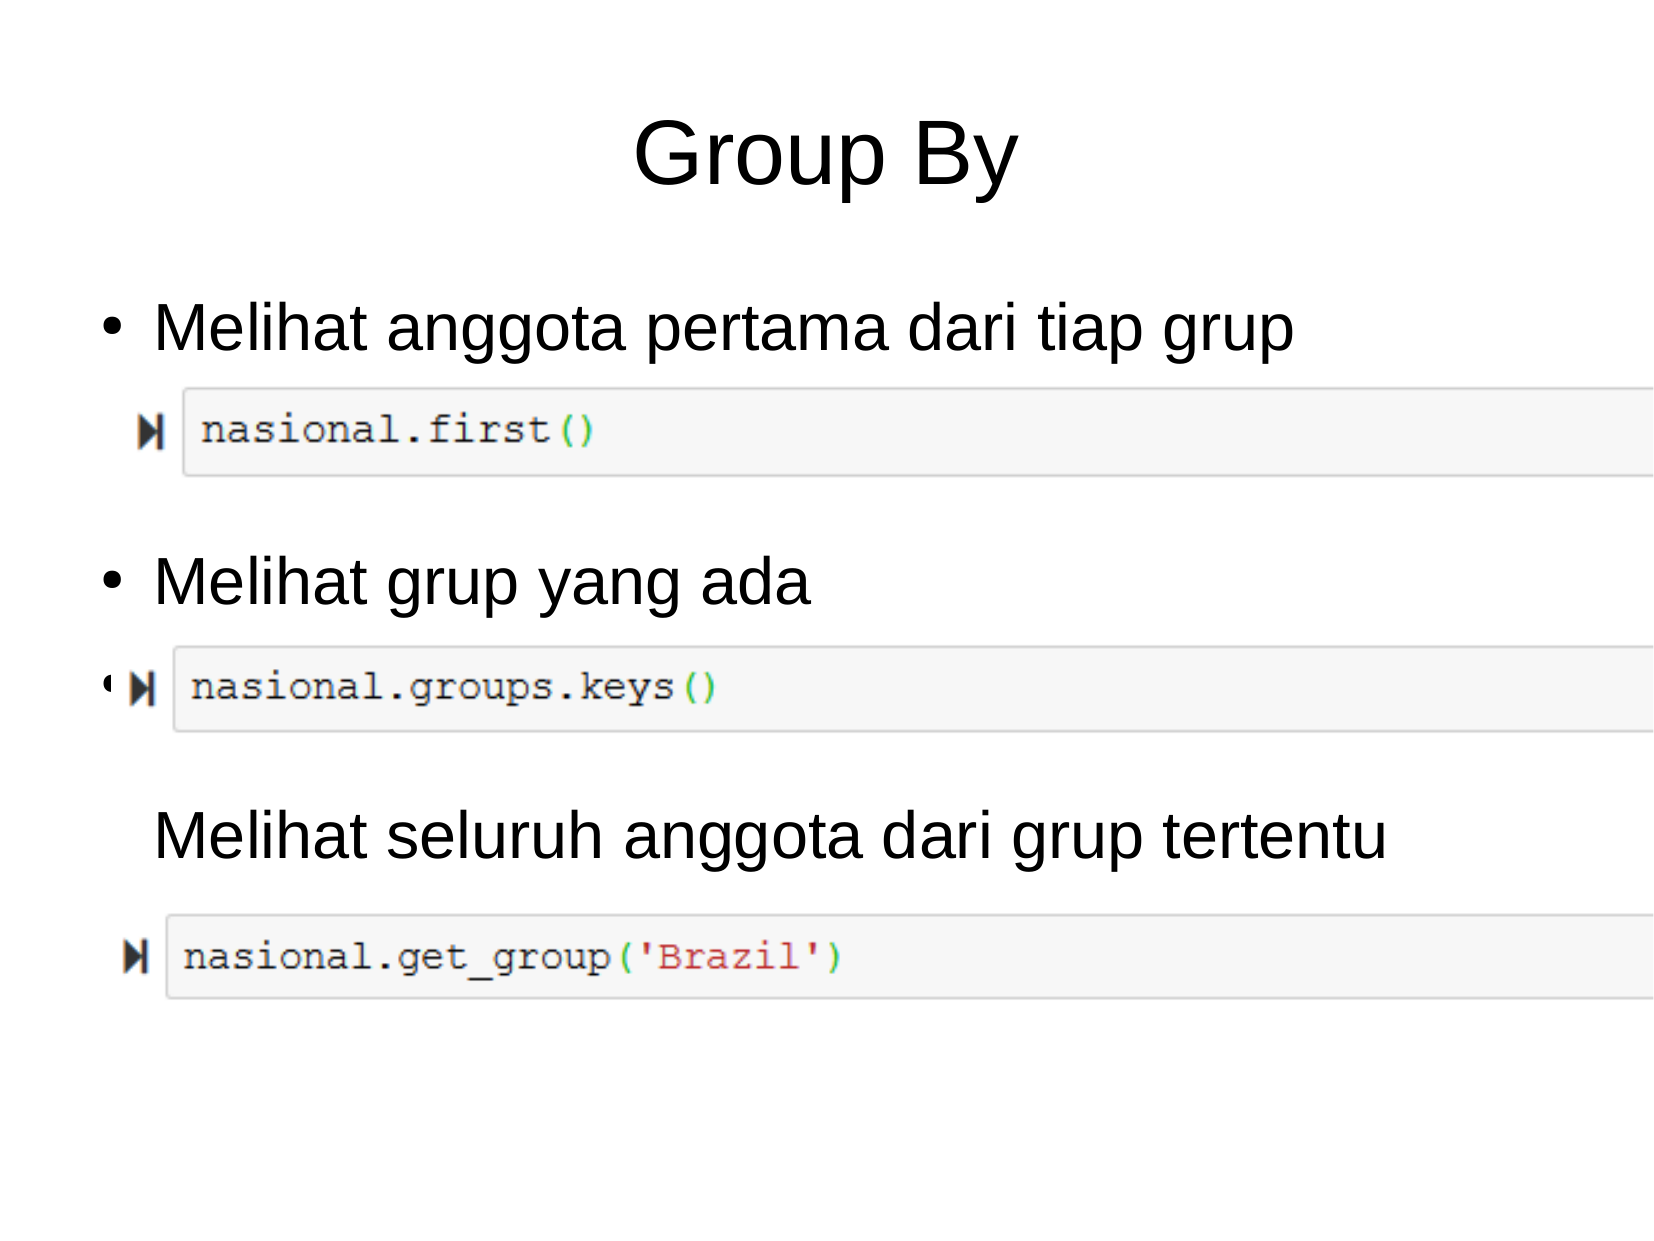

# Group By
Melihat anggota pertama dari tiap grup
Melihat grup yang ada
Melihat seluruh anggota dari grup tertentu